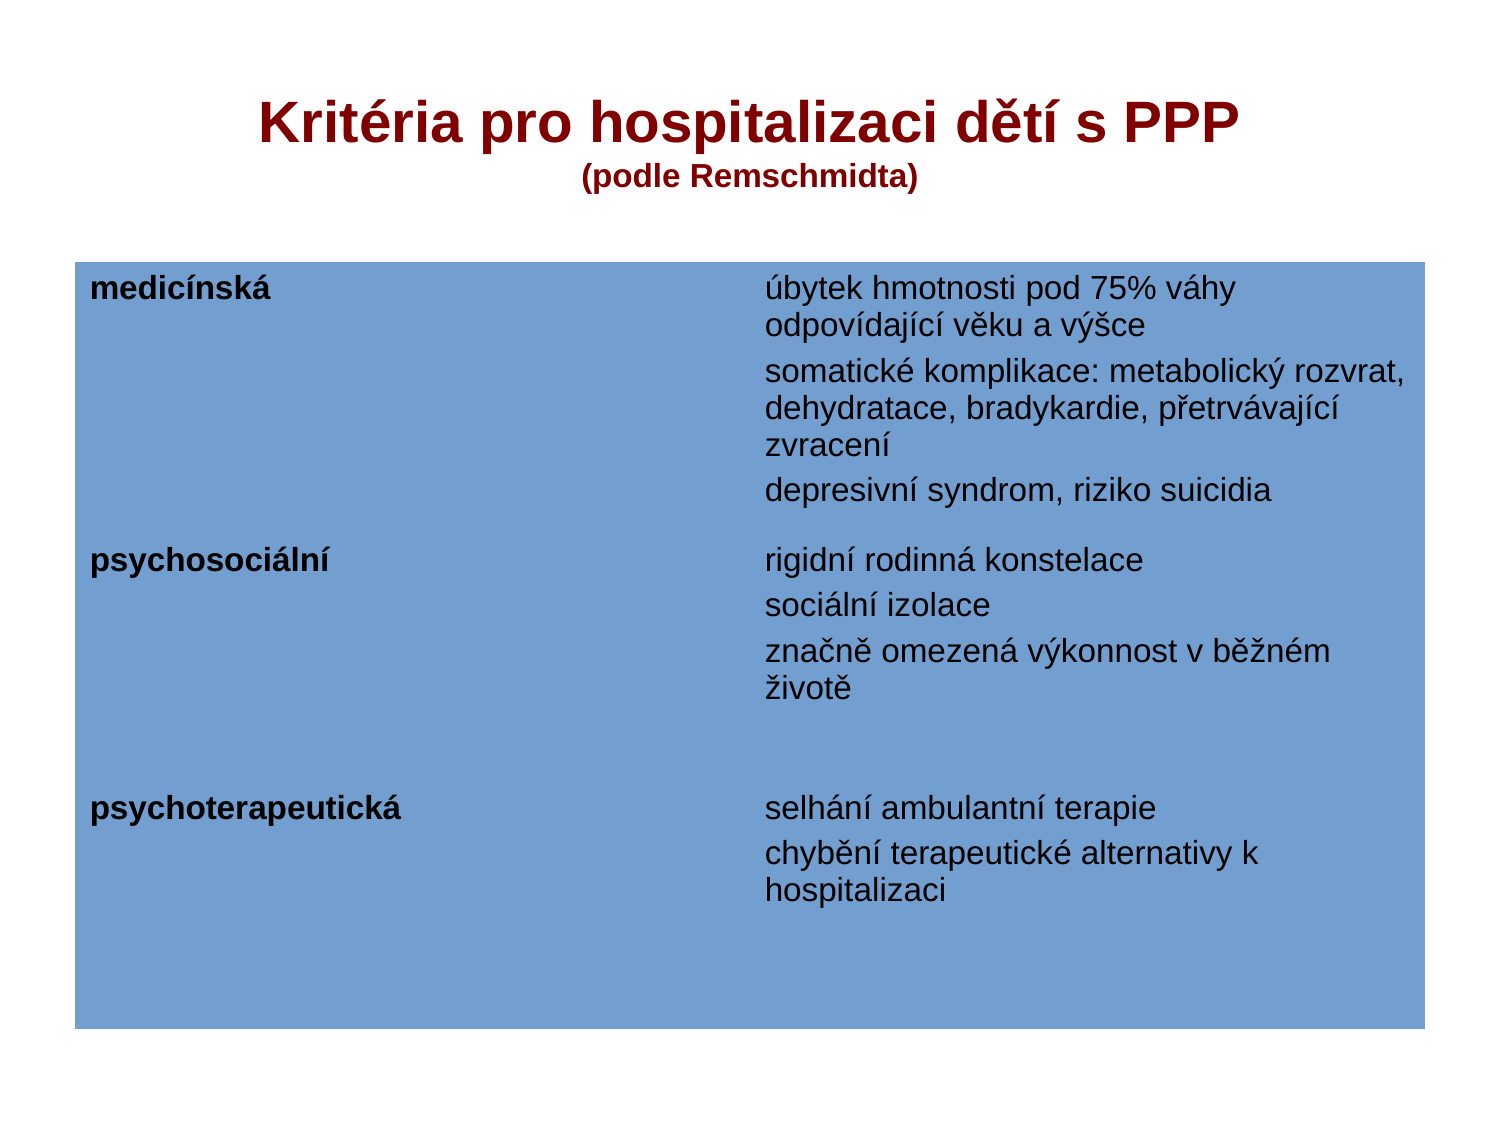

# Kritéria pro hospitalizaci dětí s PPP (podle Remschmidta)
| medicínská | úbytek hmotnosti pod 75% váhy odpovídající věku a výšce somatické komplikace: metabolický rozvrat, dehydratace, bradykardie, přetrvávající zvracení depresivní syndrom, riziko suicidia |
| --- | --- |
| psychosociální | rigidní rodinná konstelace sociální izolace značně omezená výkonnost v běžném životě |
| psychoterapeutická | selhání ambulantní terapie chybění terapeutické alternativy k hospitalizaci |